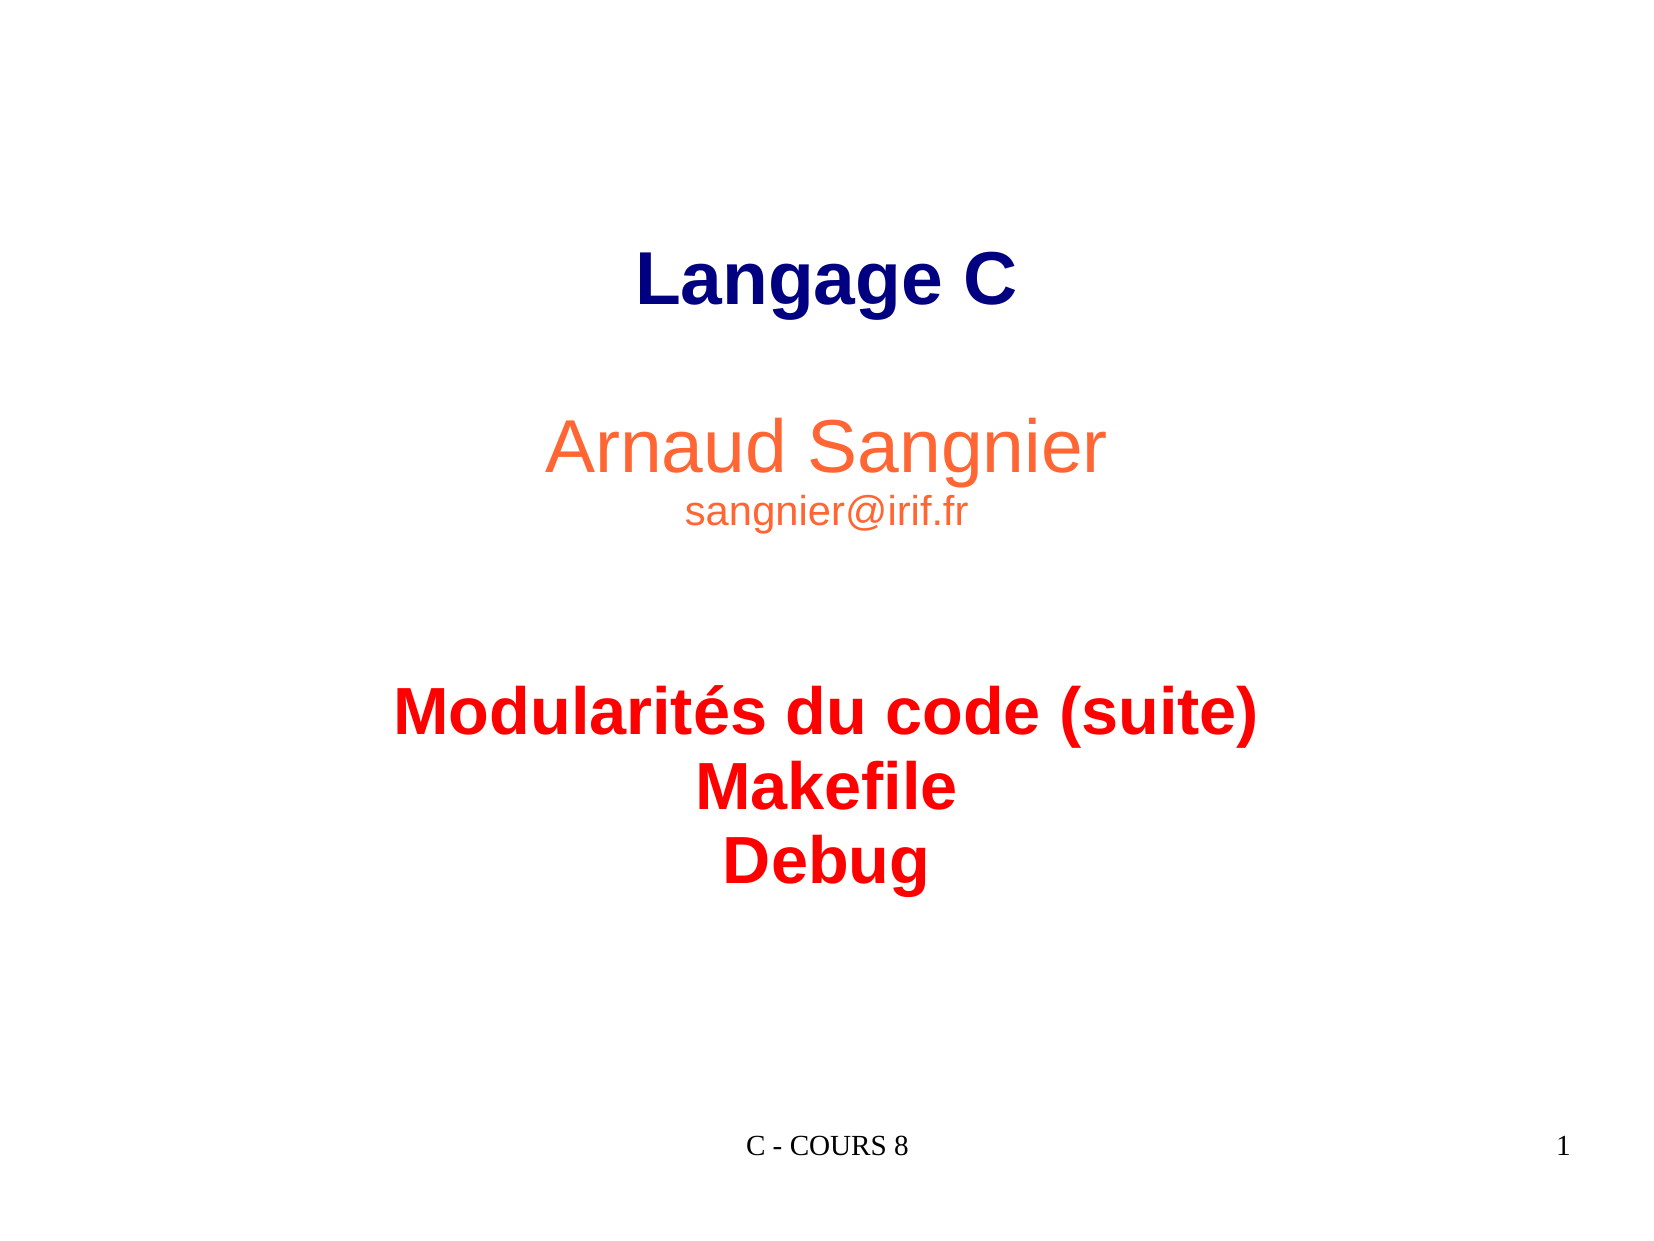

# Langage C
Arnaud Sangnier
sangnier@irif.fr
Modularités du code (suite)
Makefile
Debug
C - COURS 8
1